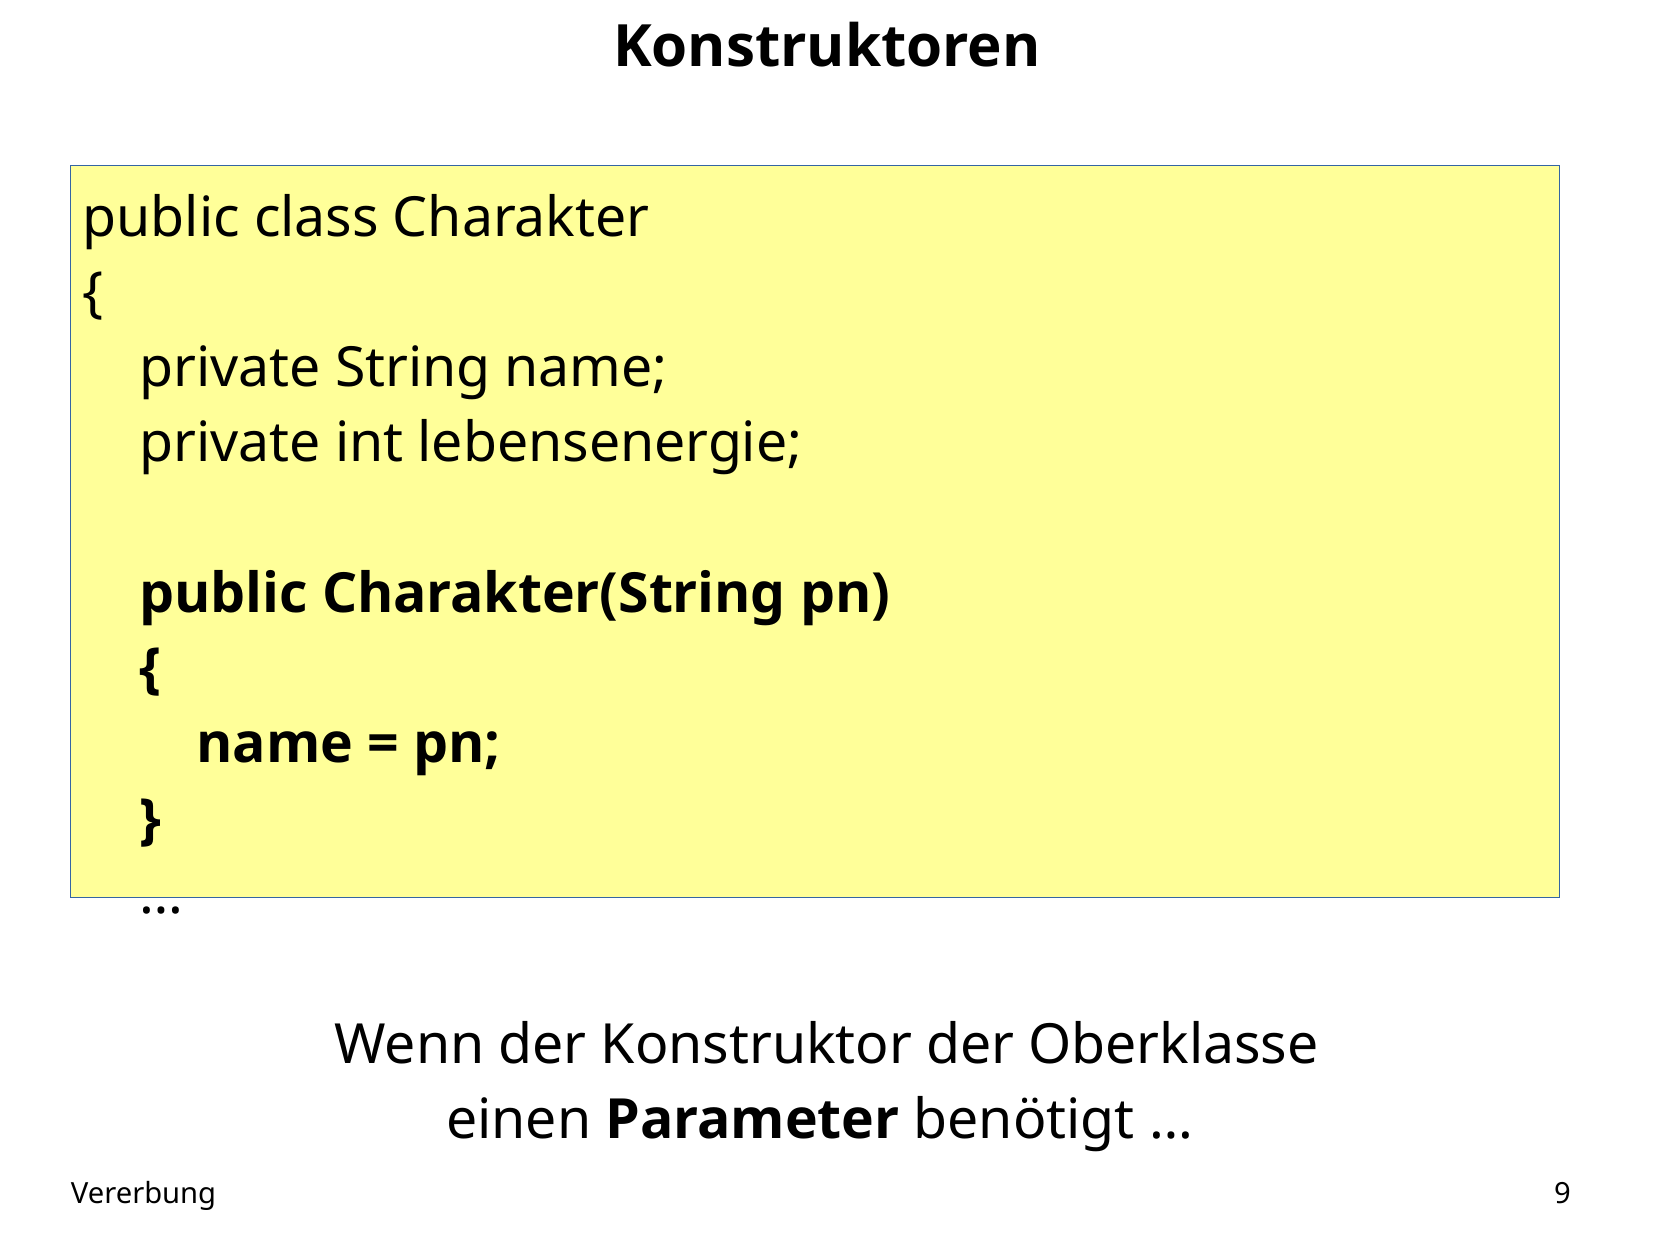

# Konstruktoren
public class Charakter
{
 private String name;
 private int lebensenergie;
 public Charakter(String pn)
 {
 name = pn;
 }
 …
Wenn der Konstruktor der Oberklasse
einen Parameter benötigt …
Vererbung
9